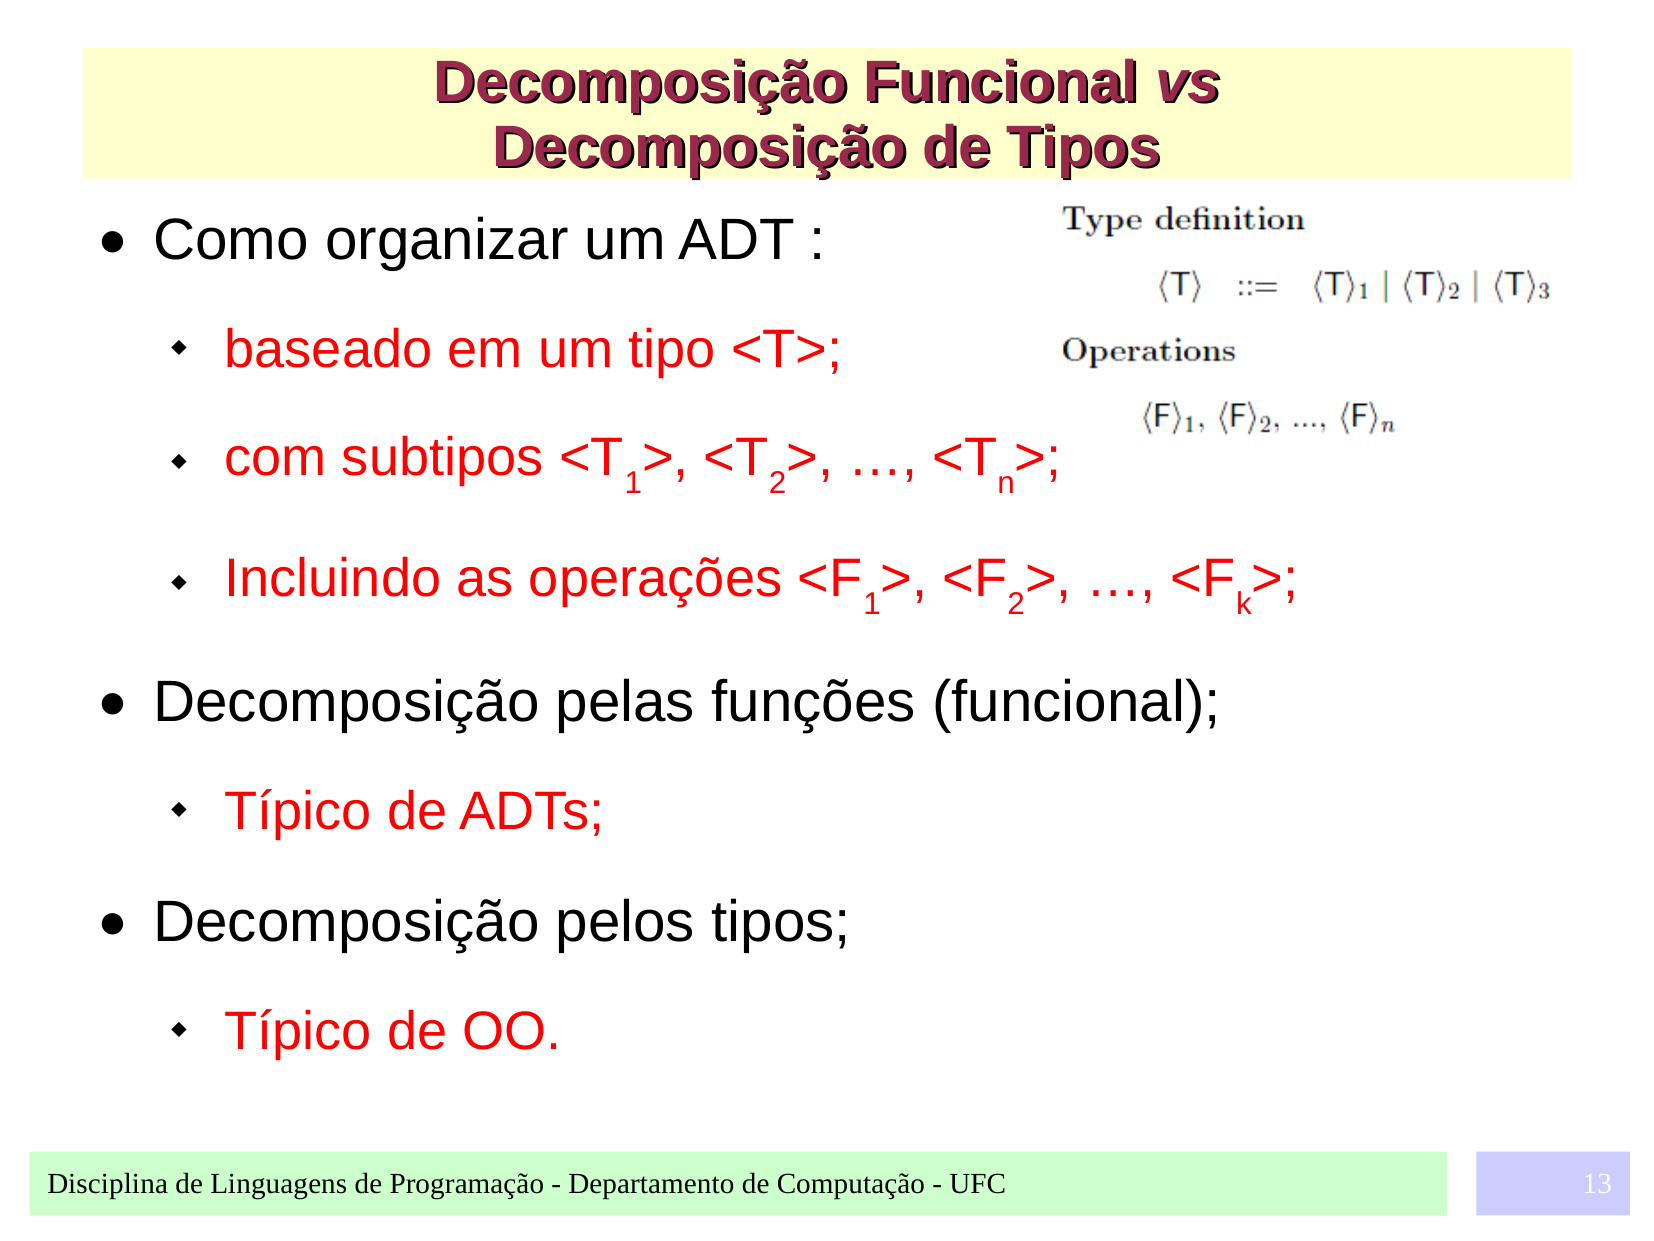

# Decomposição Funcional vs Decomposição de Tipos
Como organizar um ADT :
baseado em um tipo <T>;
com subtipos <T1>, <T2>, …, <Tn>;
Incluindo as operações <F1>, <F2>, …, <Fk>;
Decomposição pelas funções (funcional);
Típico de ADTs;
Decomposição pelos tipos;
Típico de OO.
Disciplina de Linguagens de Programação - Departamento de Computação - UFC
13